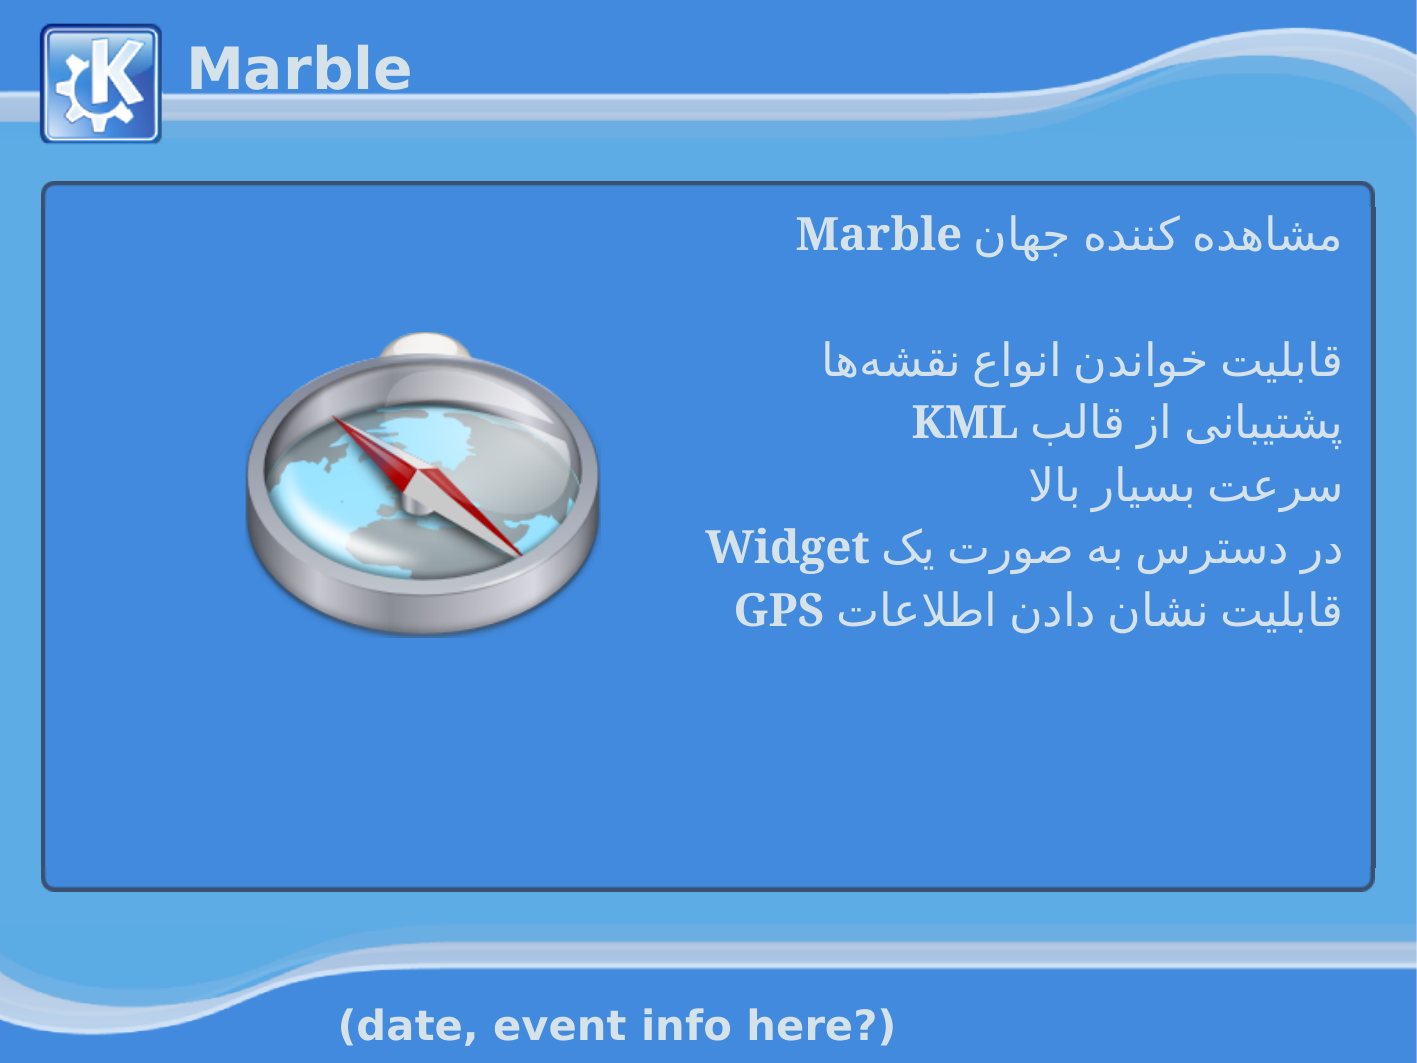

Marble
مشاهده کننده جهان Marble
قابلیت خواندن انواع نقشه‌ها
پشتیبانی از قالب KML
سرعت بسیار بالا
در دسترس به صورت یک Widget
قابلیت نشان دادن اطلاعات GPS